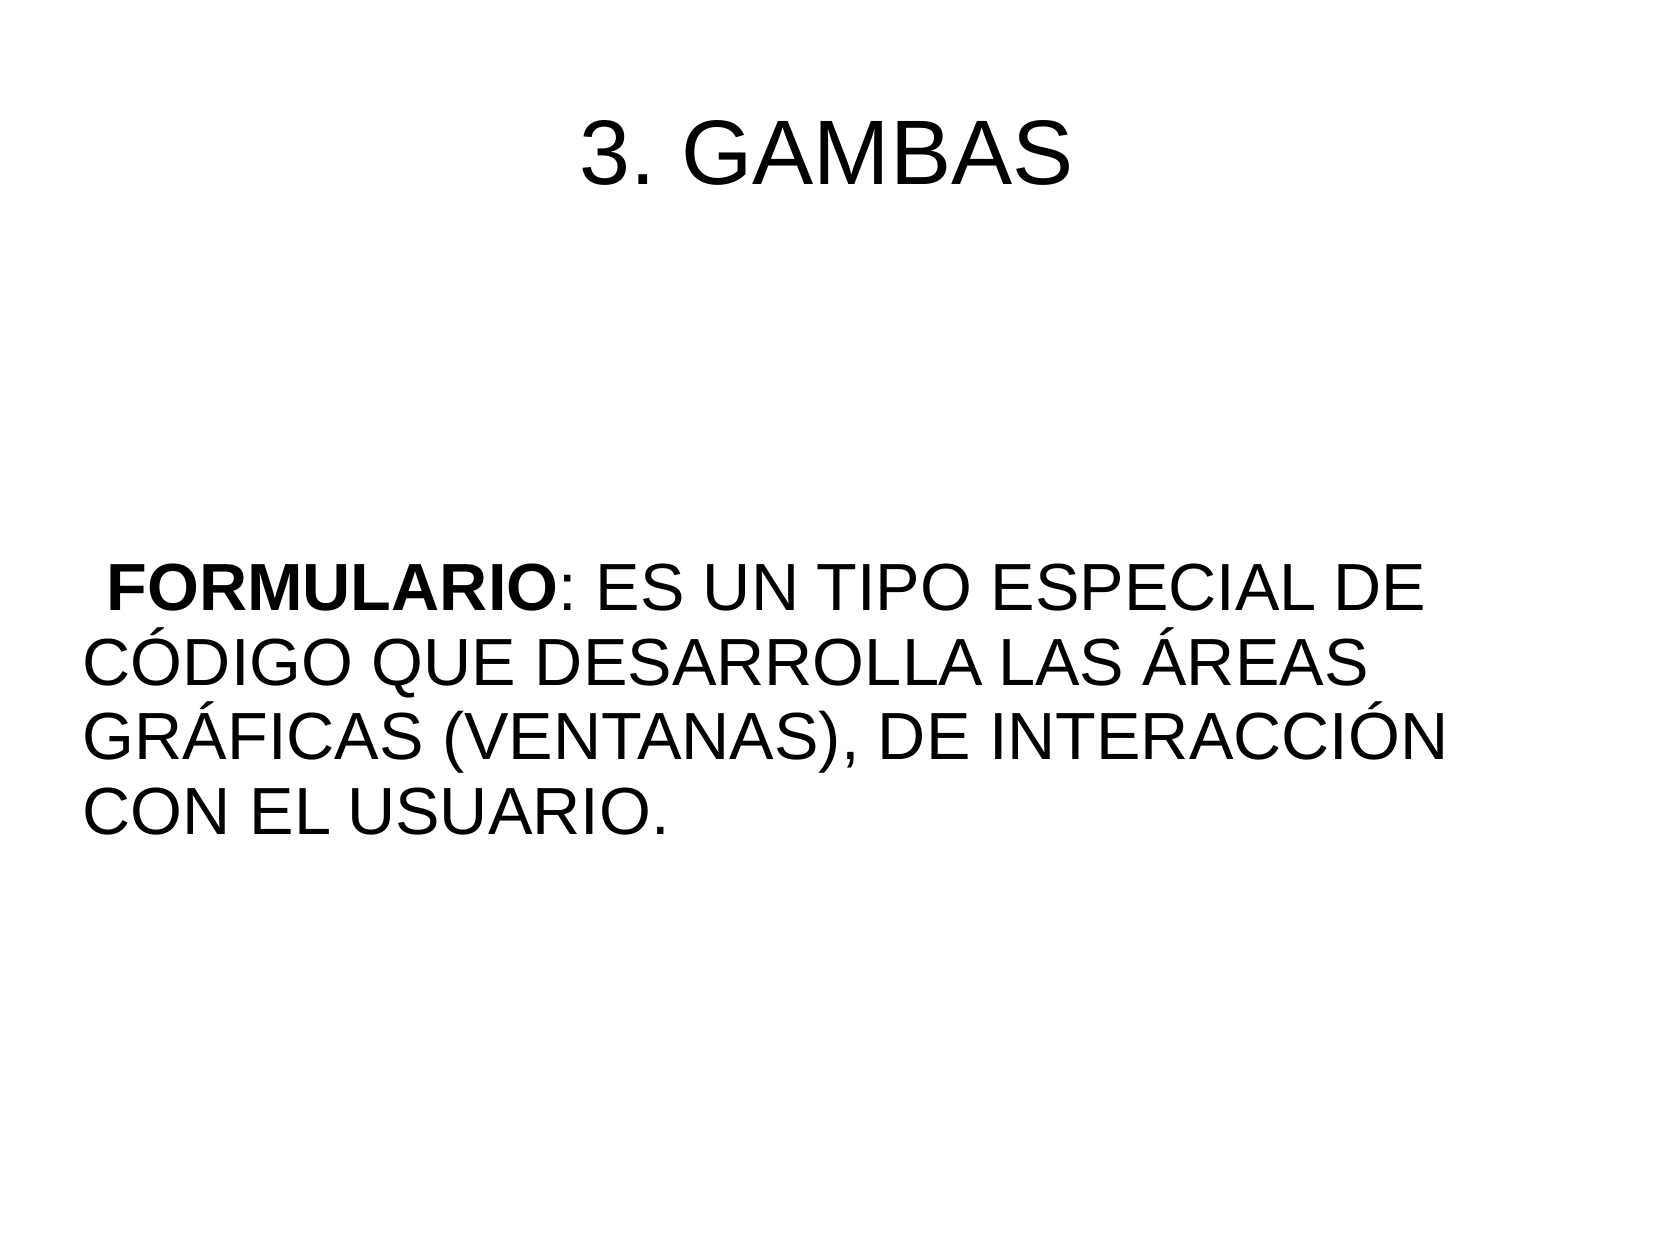

# 3. GAMBAS
FORMULARIO: ES UN TIPO ESPECIAL DE CÓDIGO QUE DESARROLLA LAS ÁREAS GRÁFICAS (VENTANAS), DE INTERACCIÓN CON EL USUARIO.